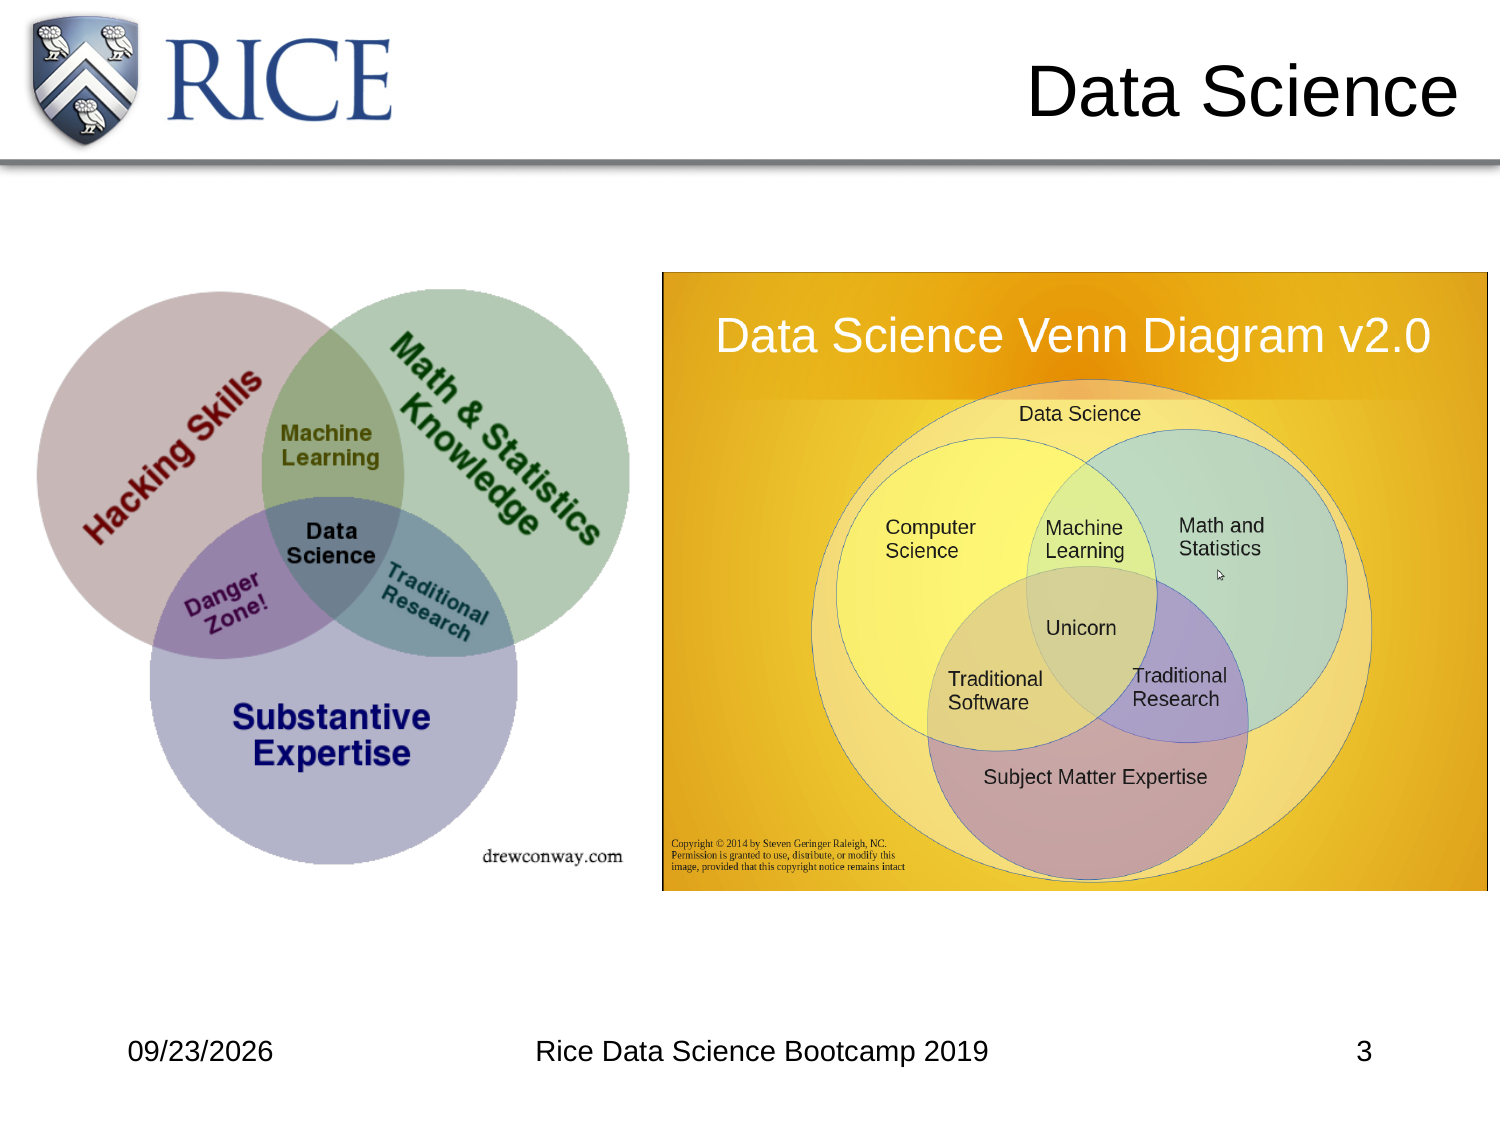

# Data Science
Rice Data Science Bootcamp 2019